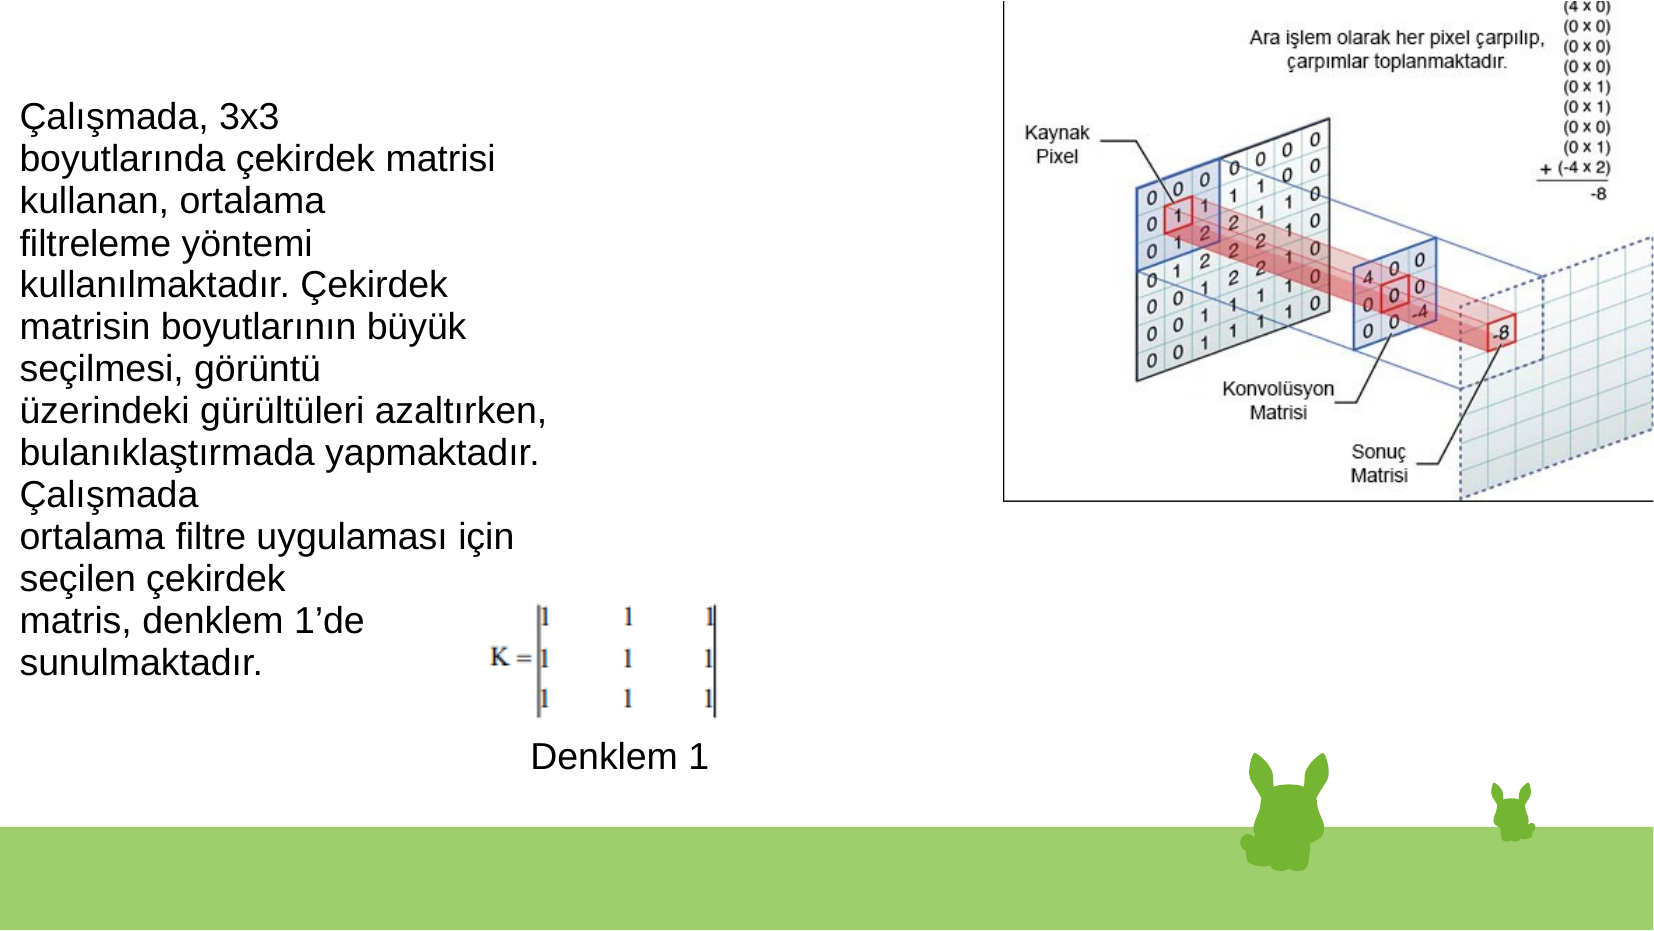

Çalışmada, 3x3
boyutlarında çekirdek matrisi kullanan, ortalama
filtreleme yöntemi kullanılmaktadır. Çekirdek
matrisin boyutlarının büyük seçilmesi, görüntü
üzerindeki gürültüleri azaltırken,
bulanıklaştırmada yapmaktadır. Çalışmada
ortalama filtre uygulaması için seçilen çekirdek
matris, denklem 1’de sunulmaktadır.
Denklem 1